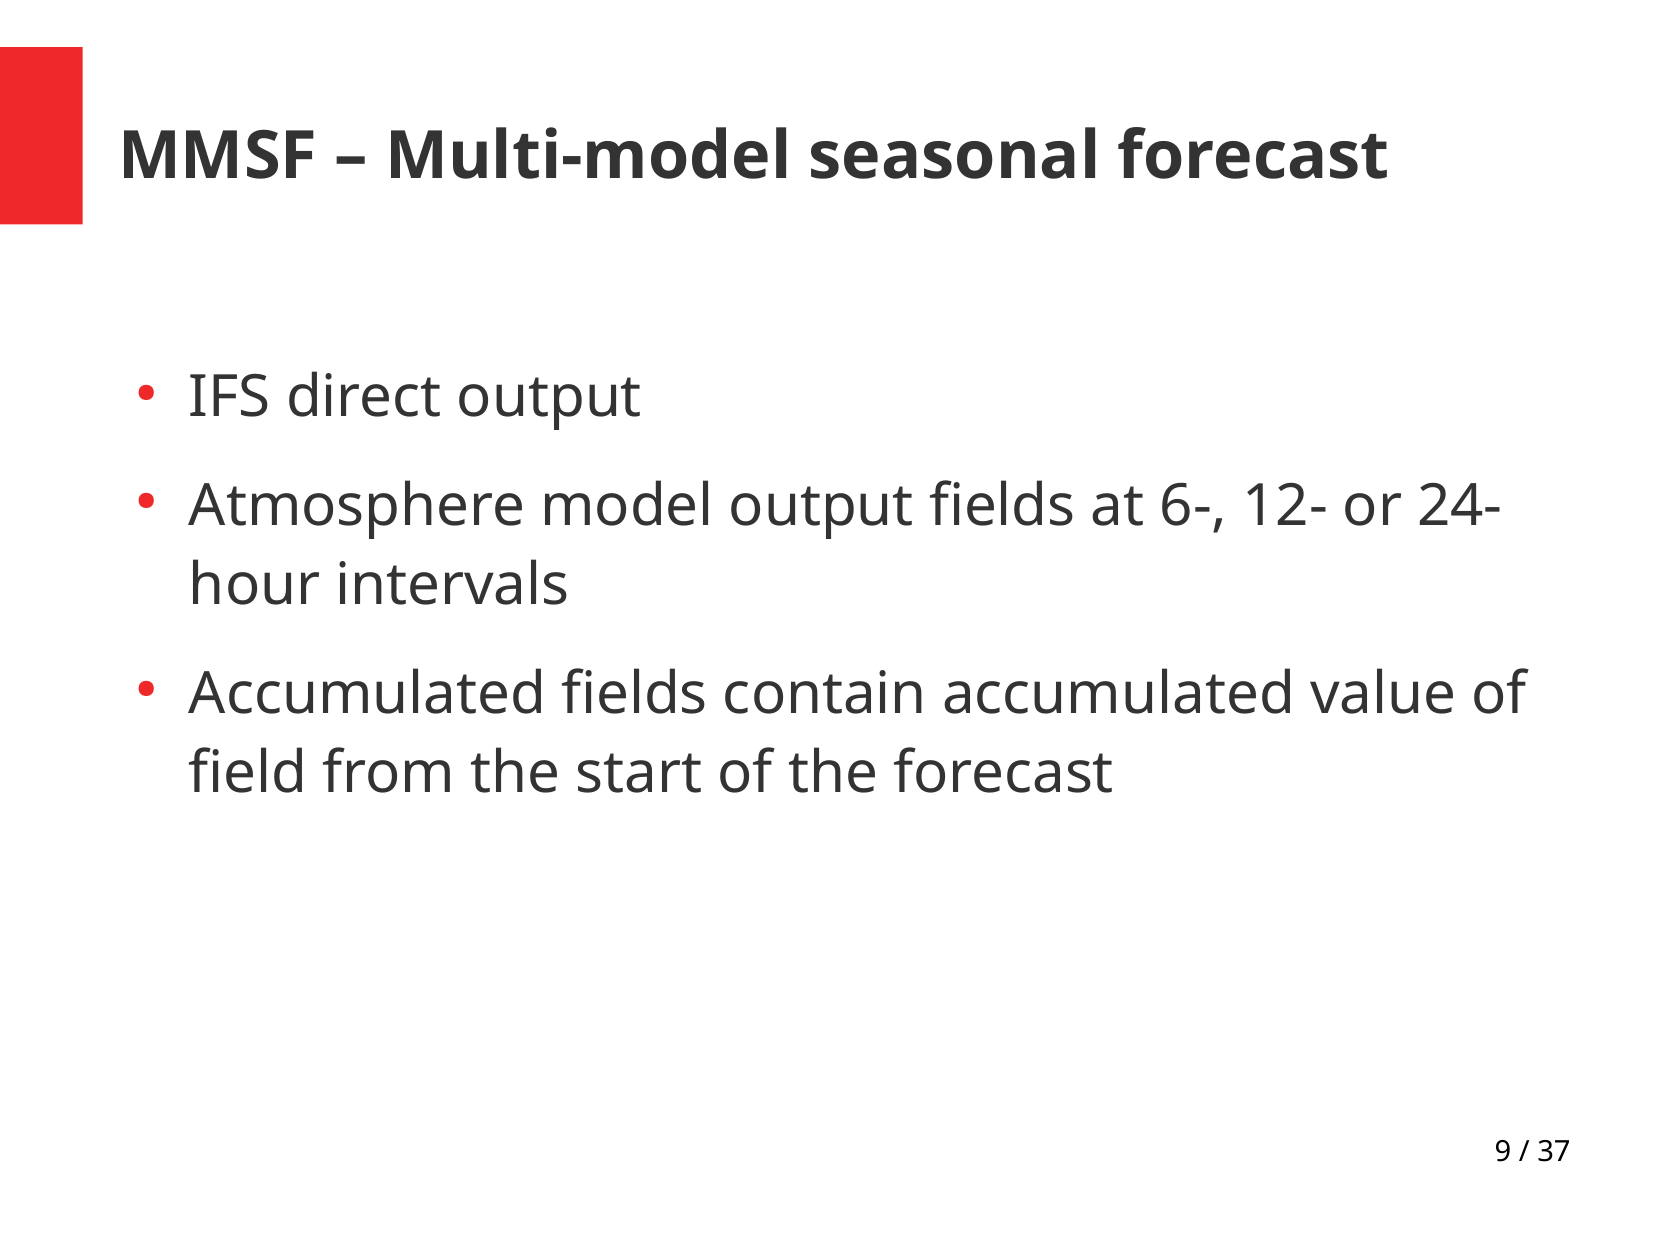

# MMSF – Multi-model seasonal forecast
IFS direct output
Atmosphere model output fields at 6-, 12- or 24-hour intervals
Accumulated fields contain accumulated value of field from the start of the forecast
9